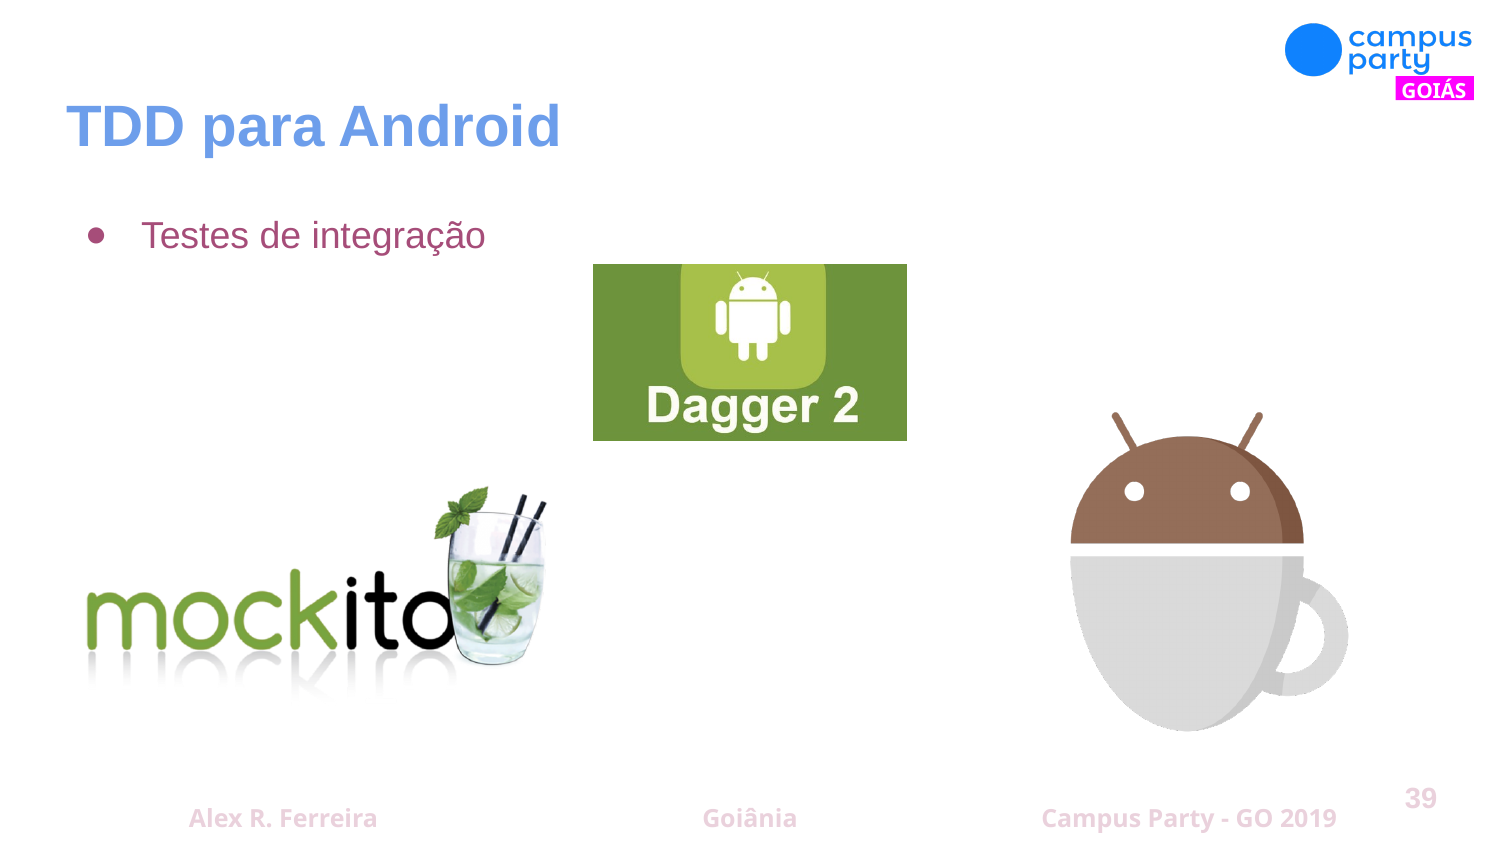

# TDD para Android
Testes de integração